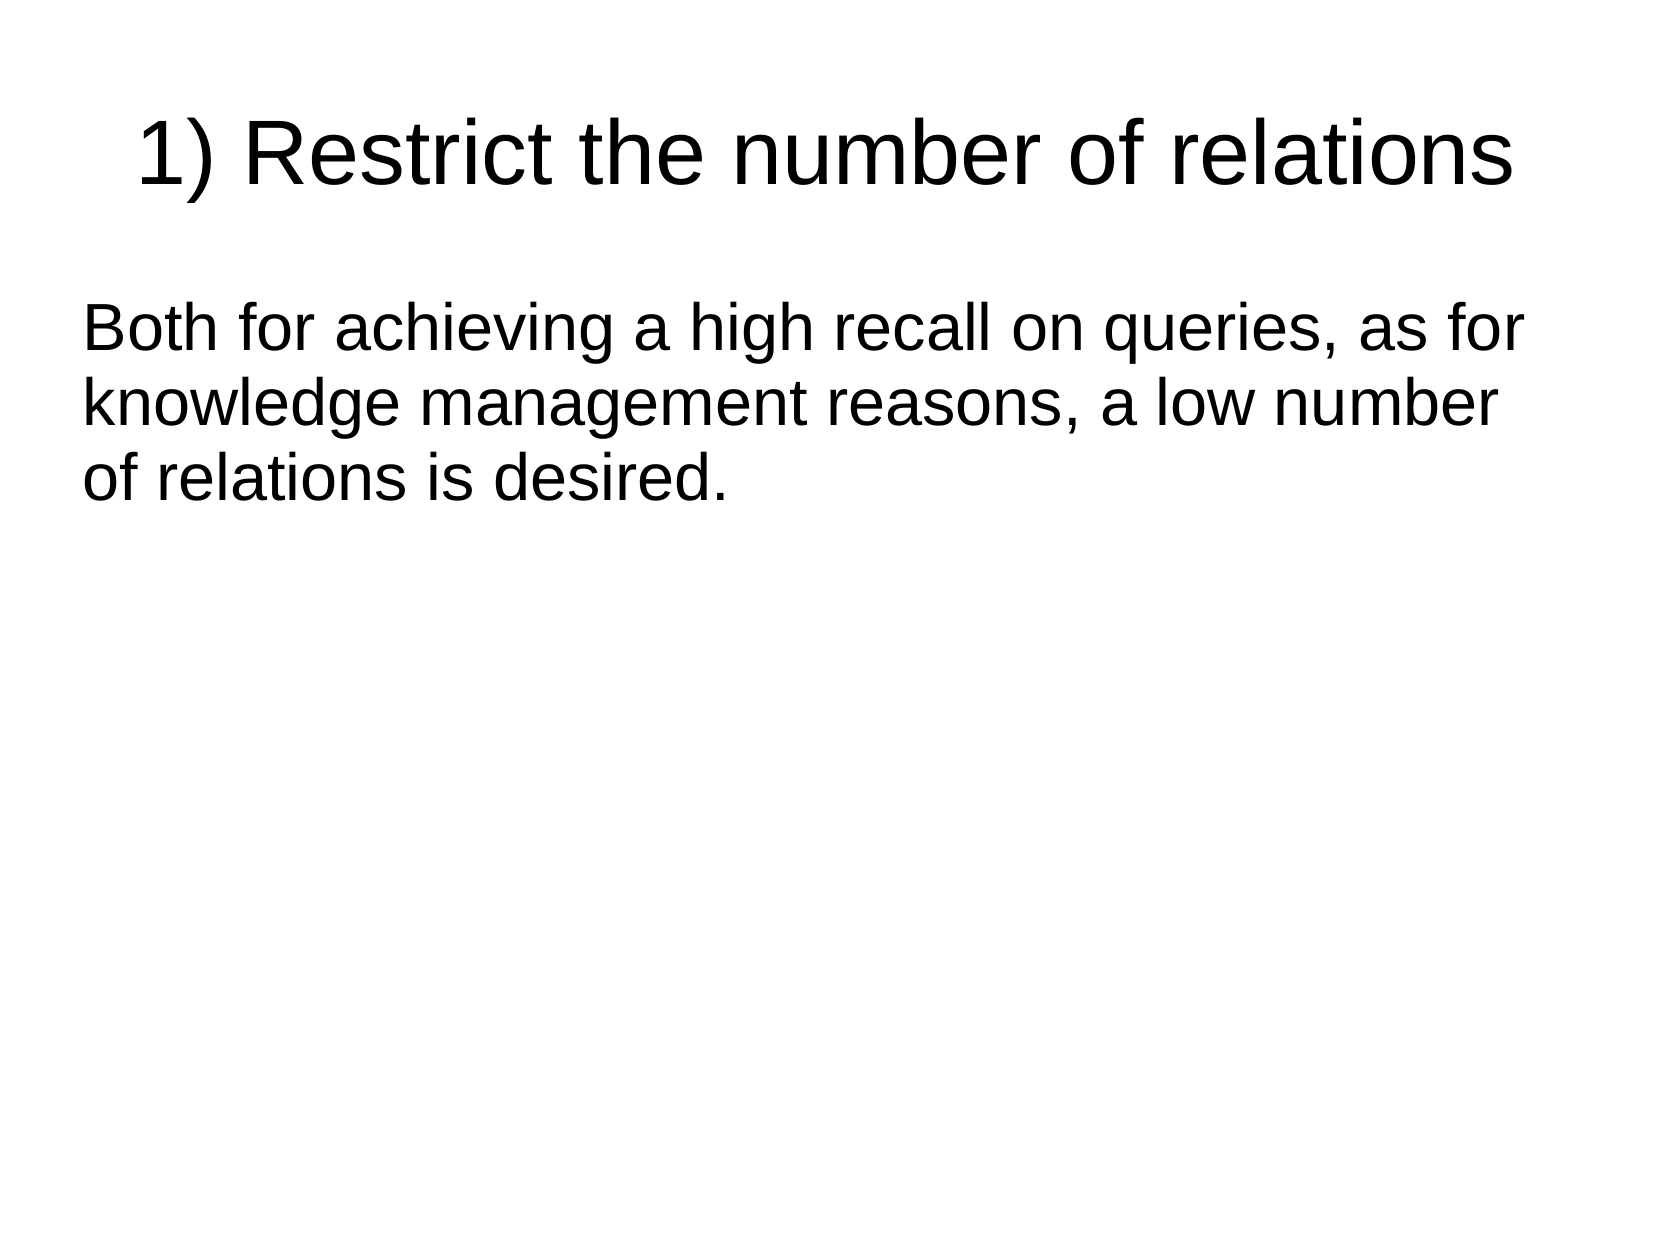

# 1) Restrict the number of relations
Both for achieving a high recall on queries, as for knowledge management reasons, a low number of relations is desired.